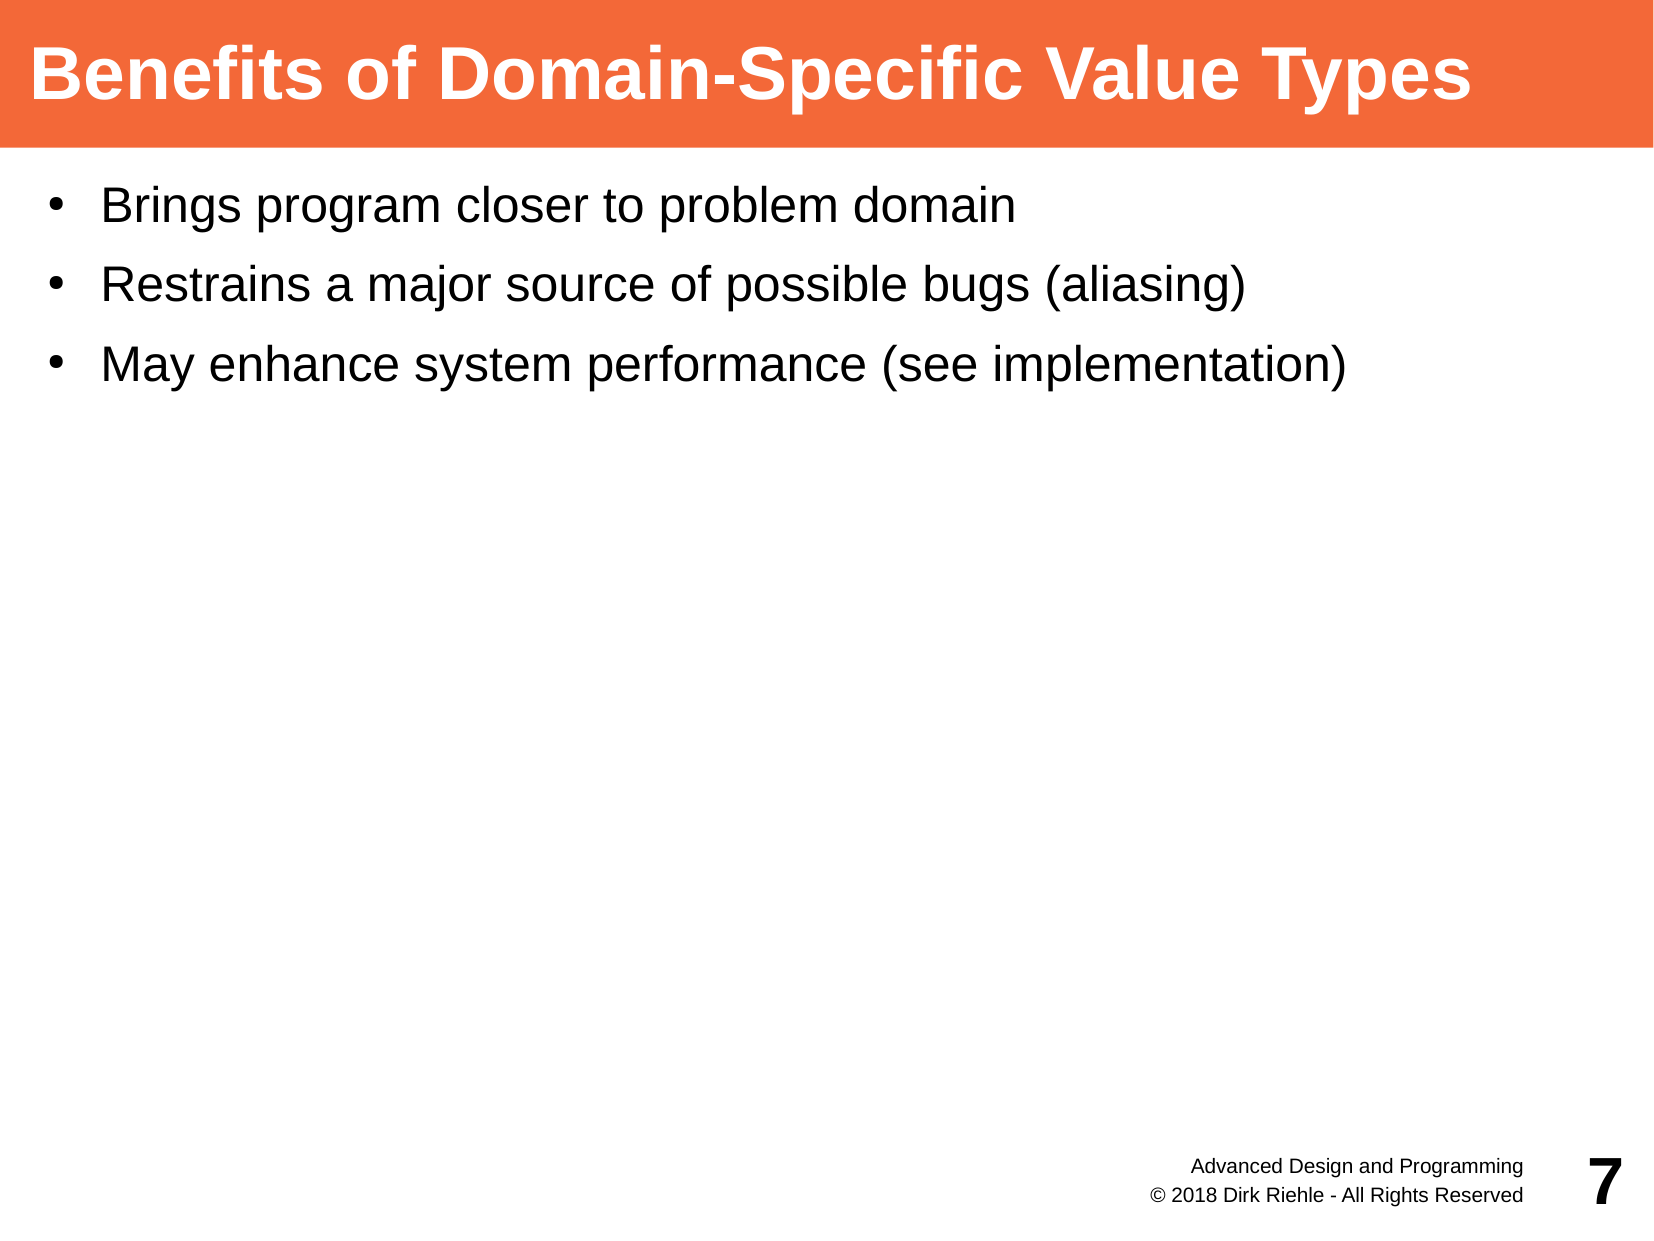

# Benefits of Domain-Specific Value Types
Brings program closer to problem domain
Restrains a major source of possible bugs (aliasing)
May enhance system performance (see implementation)
Advanced Design and Programming
7
© 2018 Dirk Riehle - All Rights Reserved